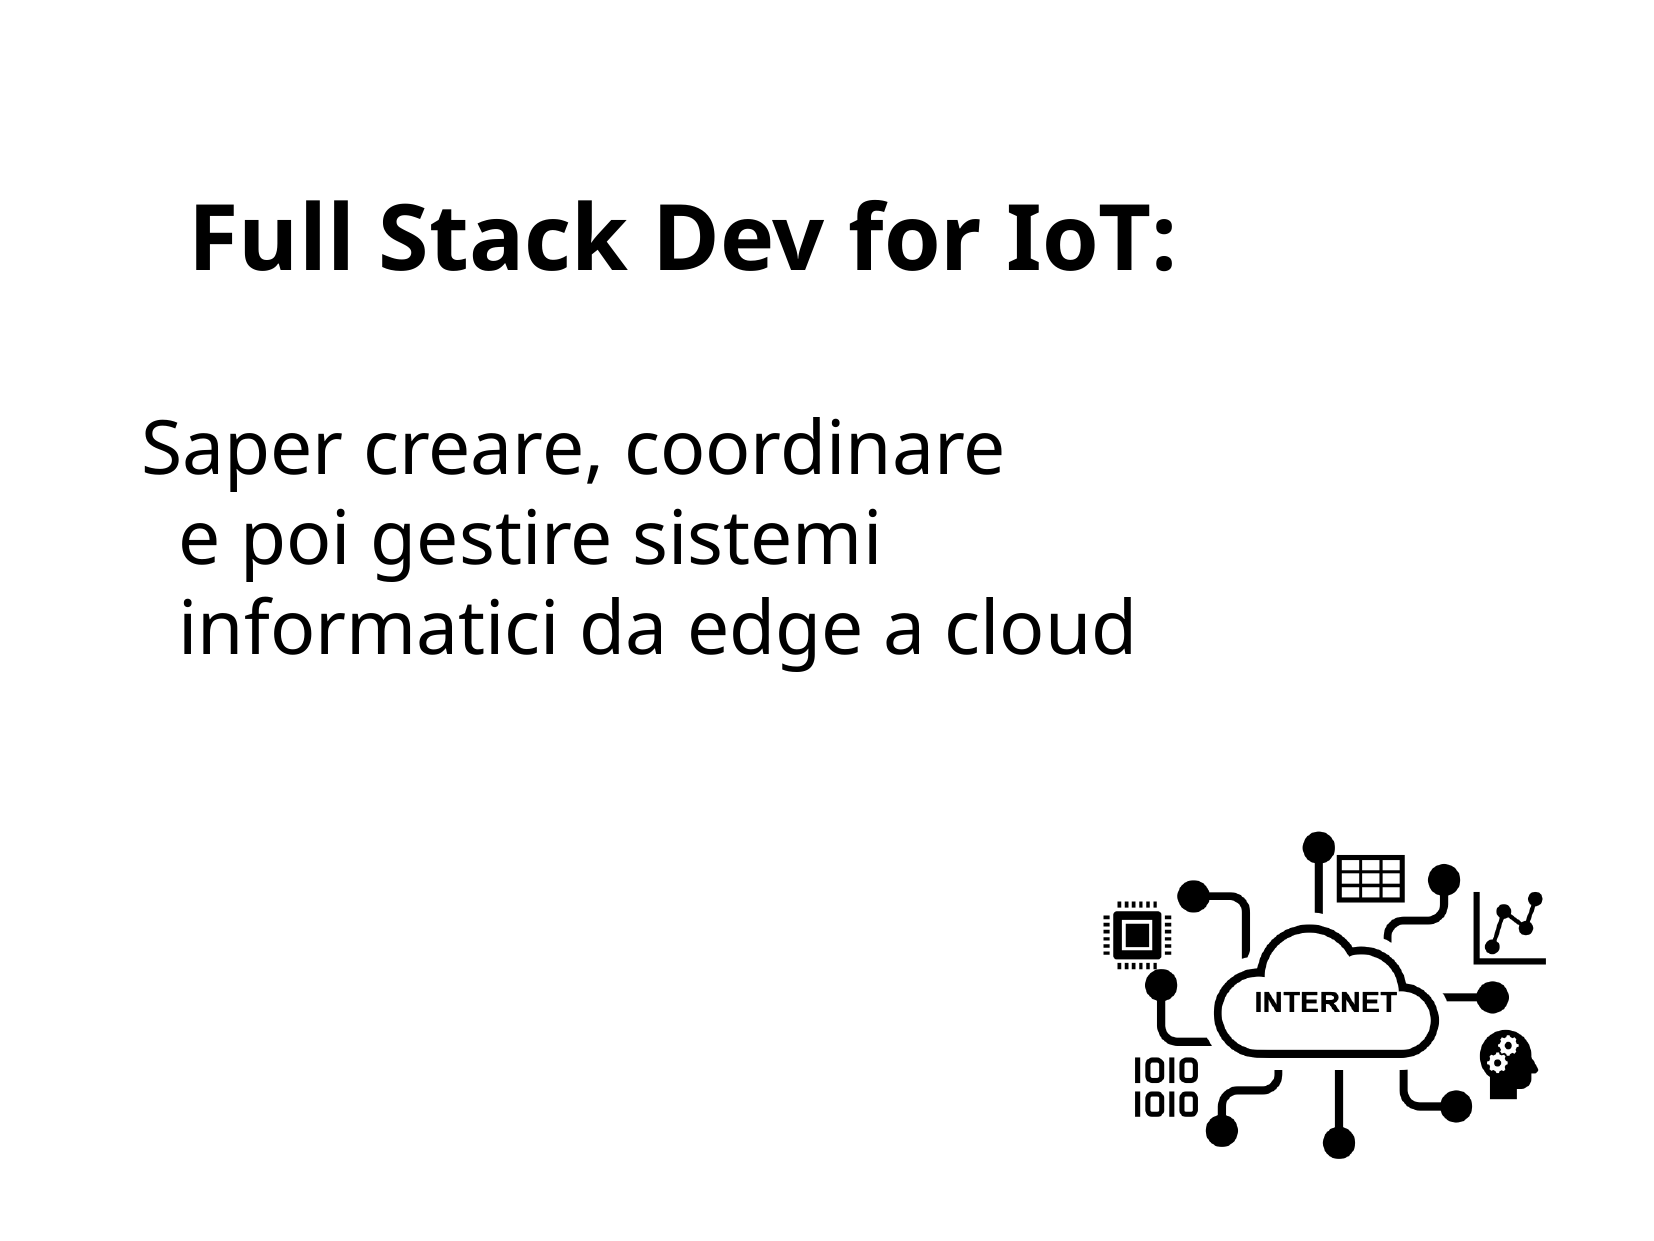

# Full Stack Dev for IoT:
Saper creare, coordinare
e poi gestire sistemi
informatici da edge a cloud